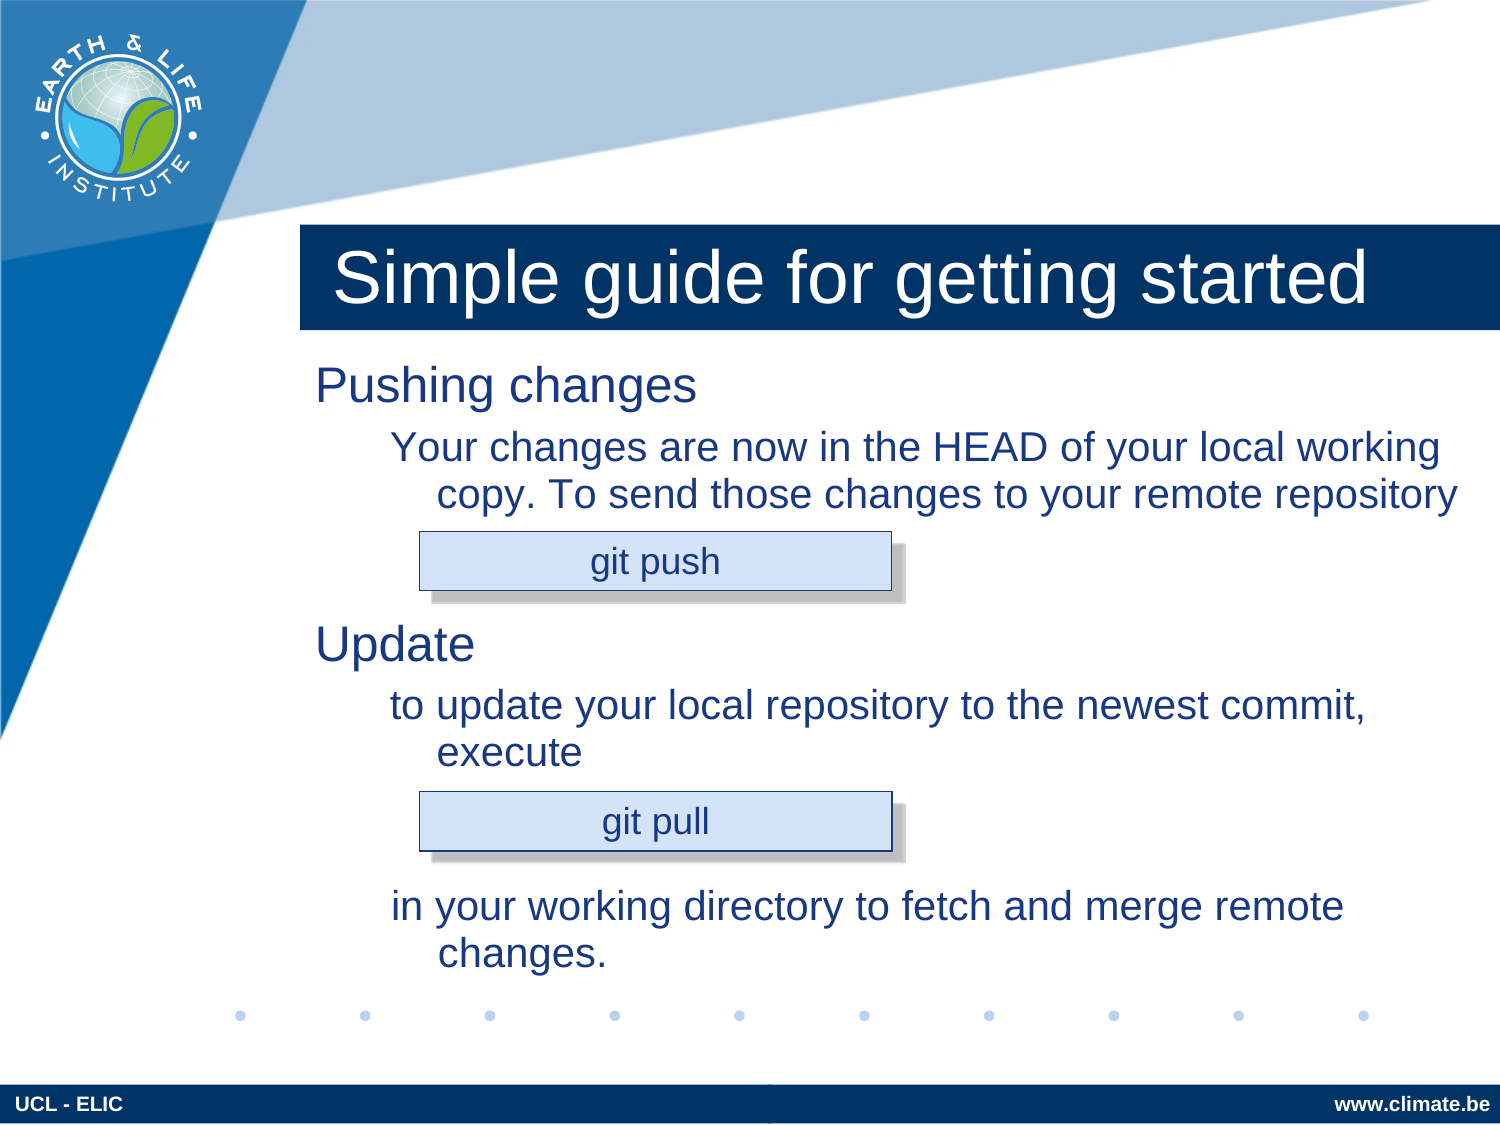

# Simple guide for getting started
Pushing changes
Your changes are now in the HEAD of your local working copy. To send those changes to your remote repository
git push
Update
to update your local repository to the newest commit, execute
git pull
in your working directory to fetch and merge remote changes.